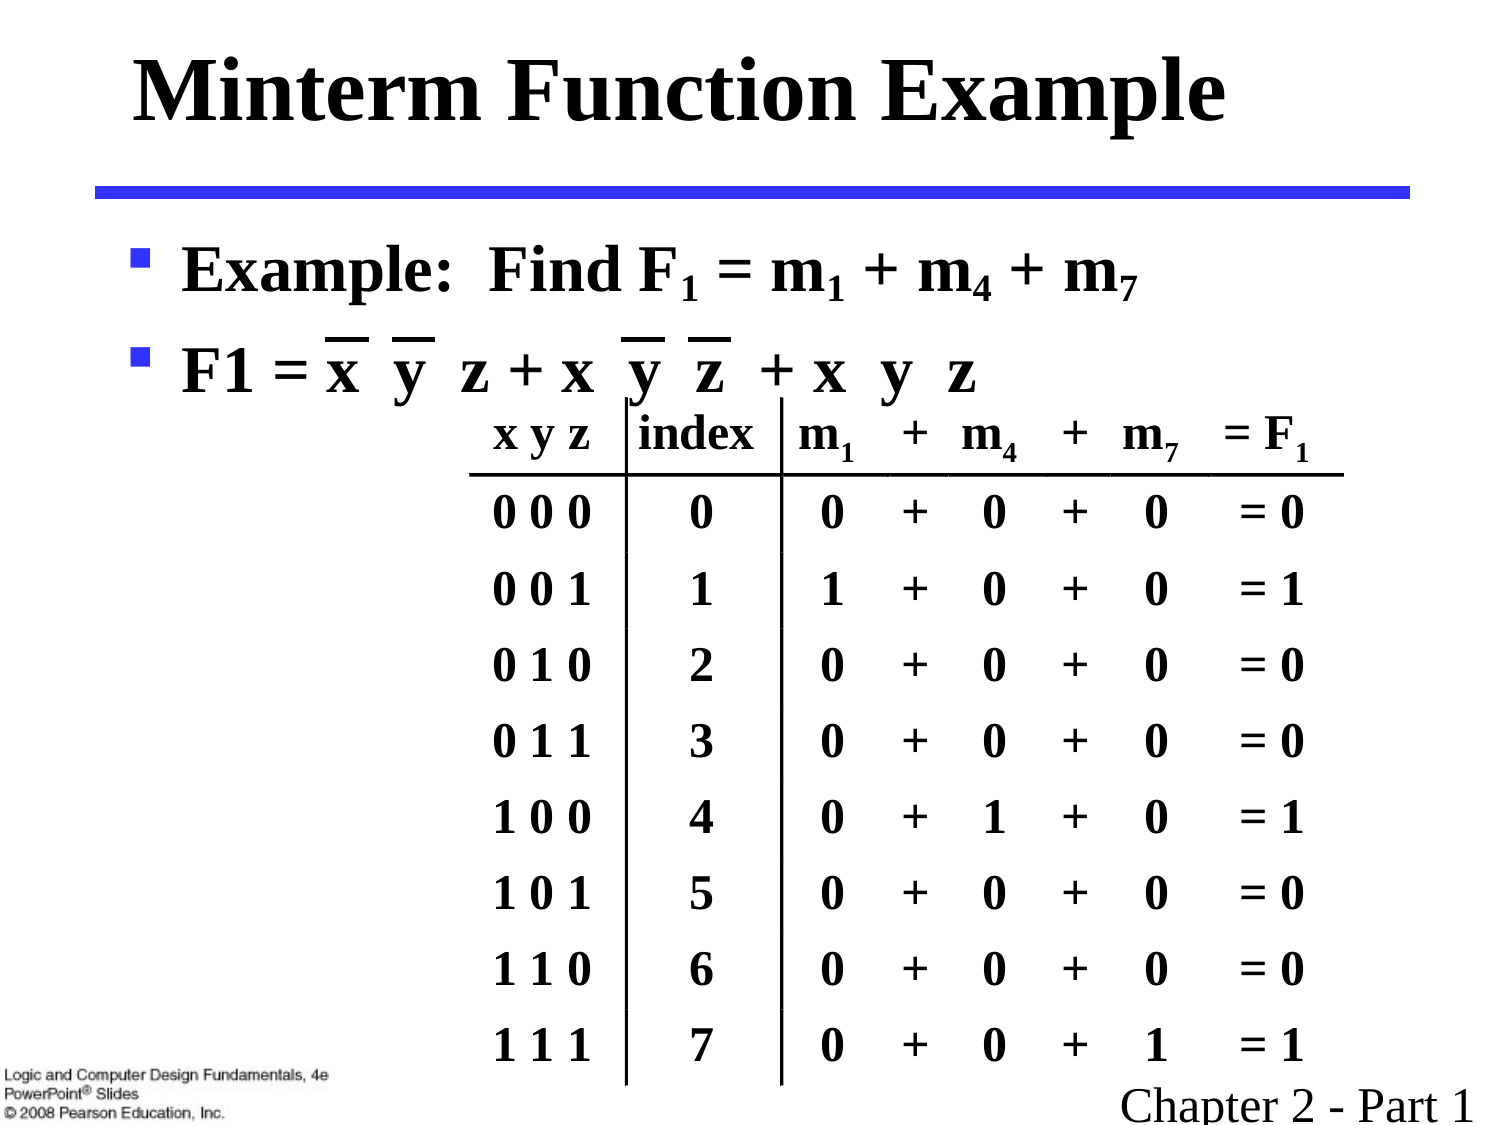

# Minterm Function Example
Example: Find F1 = m1 + m4 + m7
F1 = x y z + x y z + x y z
x y z
index
m1
+
m4
+
m7
= F1
0 0 0
0
0
+
0
+
0
= 0
0 0 1
1
1
+
0
+
0
= 1
0 1 0
2
0
+
0
+
0
= 0
0 1 1
3
0
+
0
+
0
= 0
1 0 0
4
0
+
1
+
0
= 1
1 0 1
5
0
+
0
+
0
= 0
1 1 0
6
0
+
0
+
0
= 0
1 1 1
7
0
+
0
+
1
= 1
41